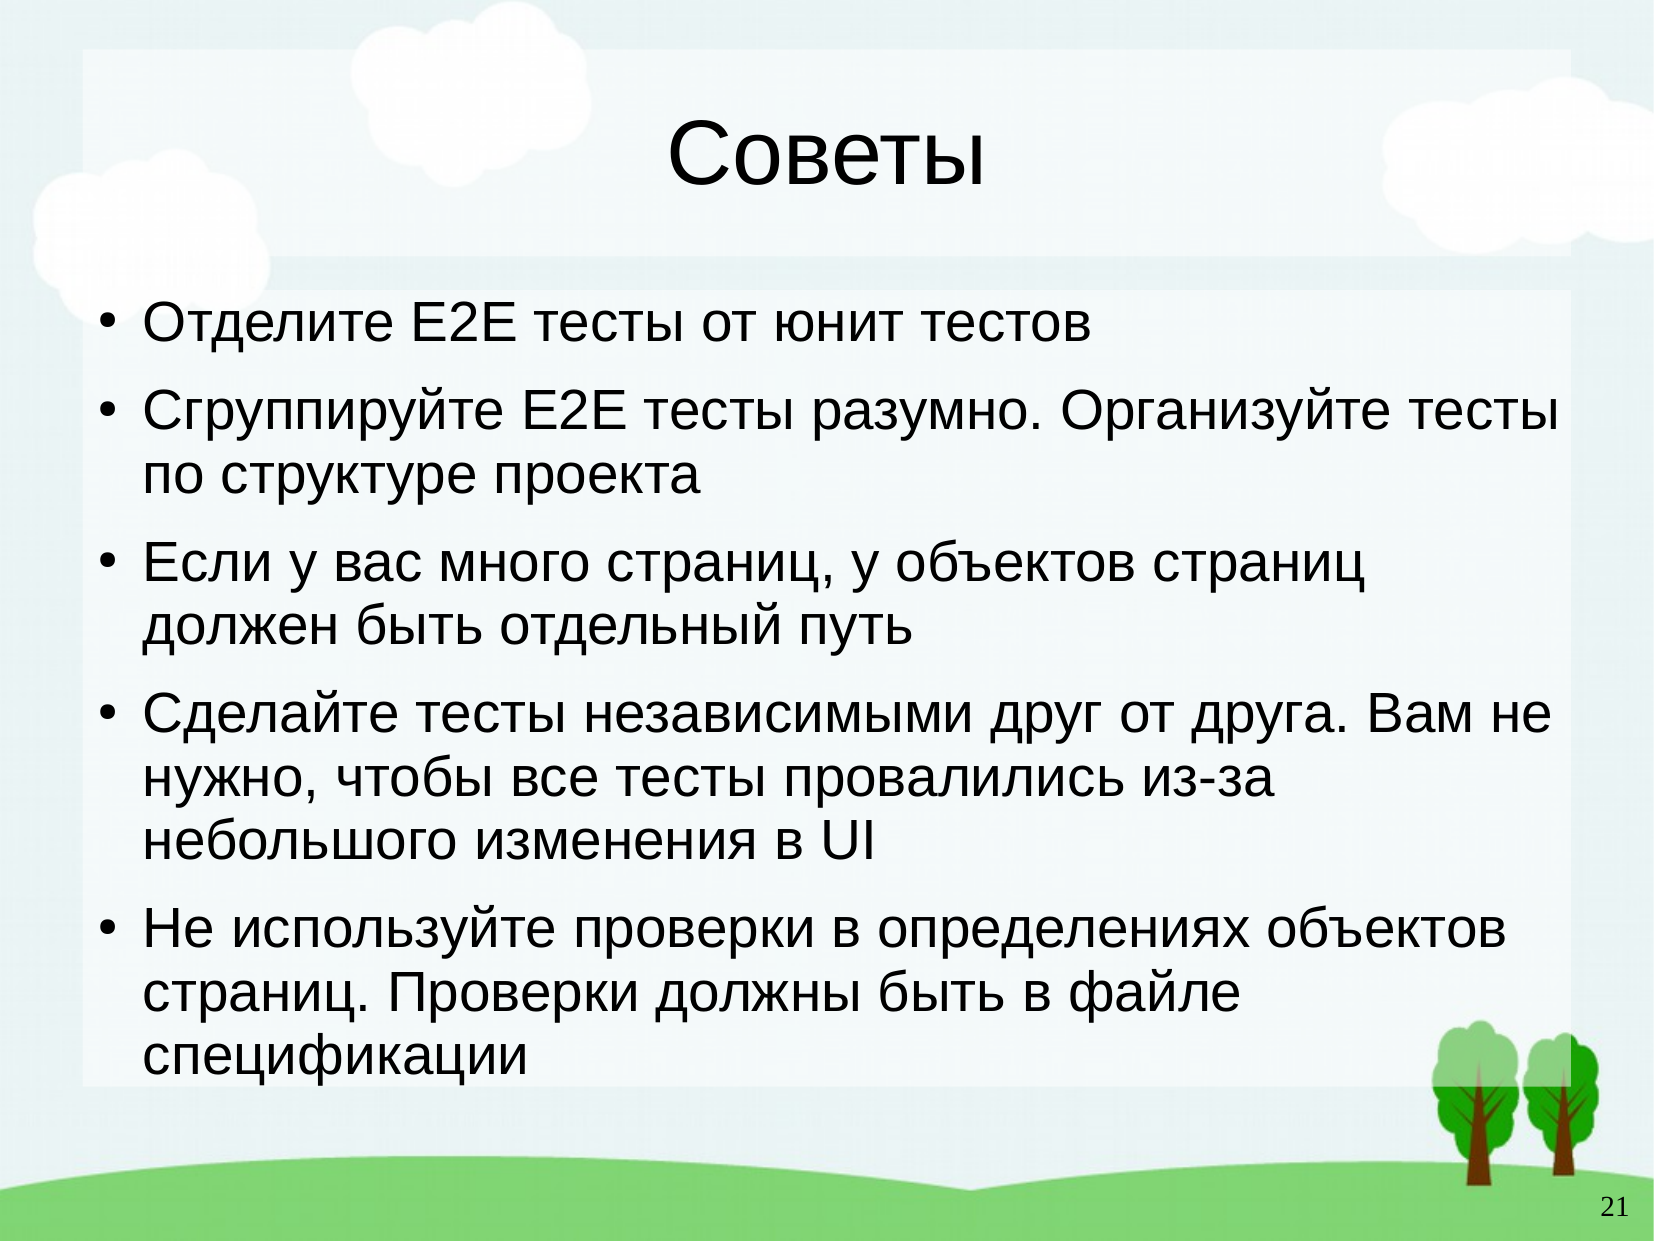

# Советы
Отделите E2E тесты от юнит тестов
Сгруппируйте E2E тесты разумно. Организуйте тесты по структуре проекта
Если у вас много страниц, у объектов страниц должен быть отдельный путь
Сделайте тесты независимыми друг от друга. Вам не нужно, чтобы все тесты провалились из-за небольшого изменения в UI
Не используйте проверки в определениях объектов страниц. Проверки должны быть в файле спецификации
21